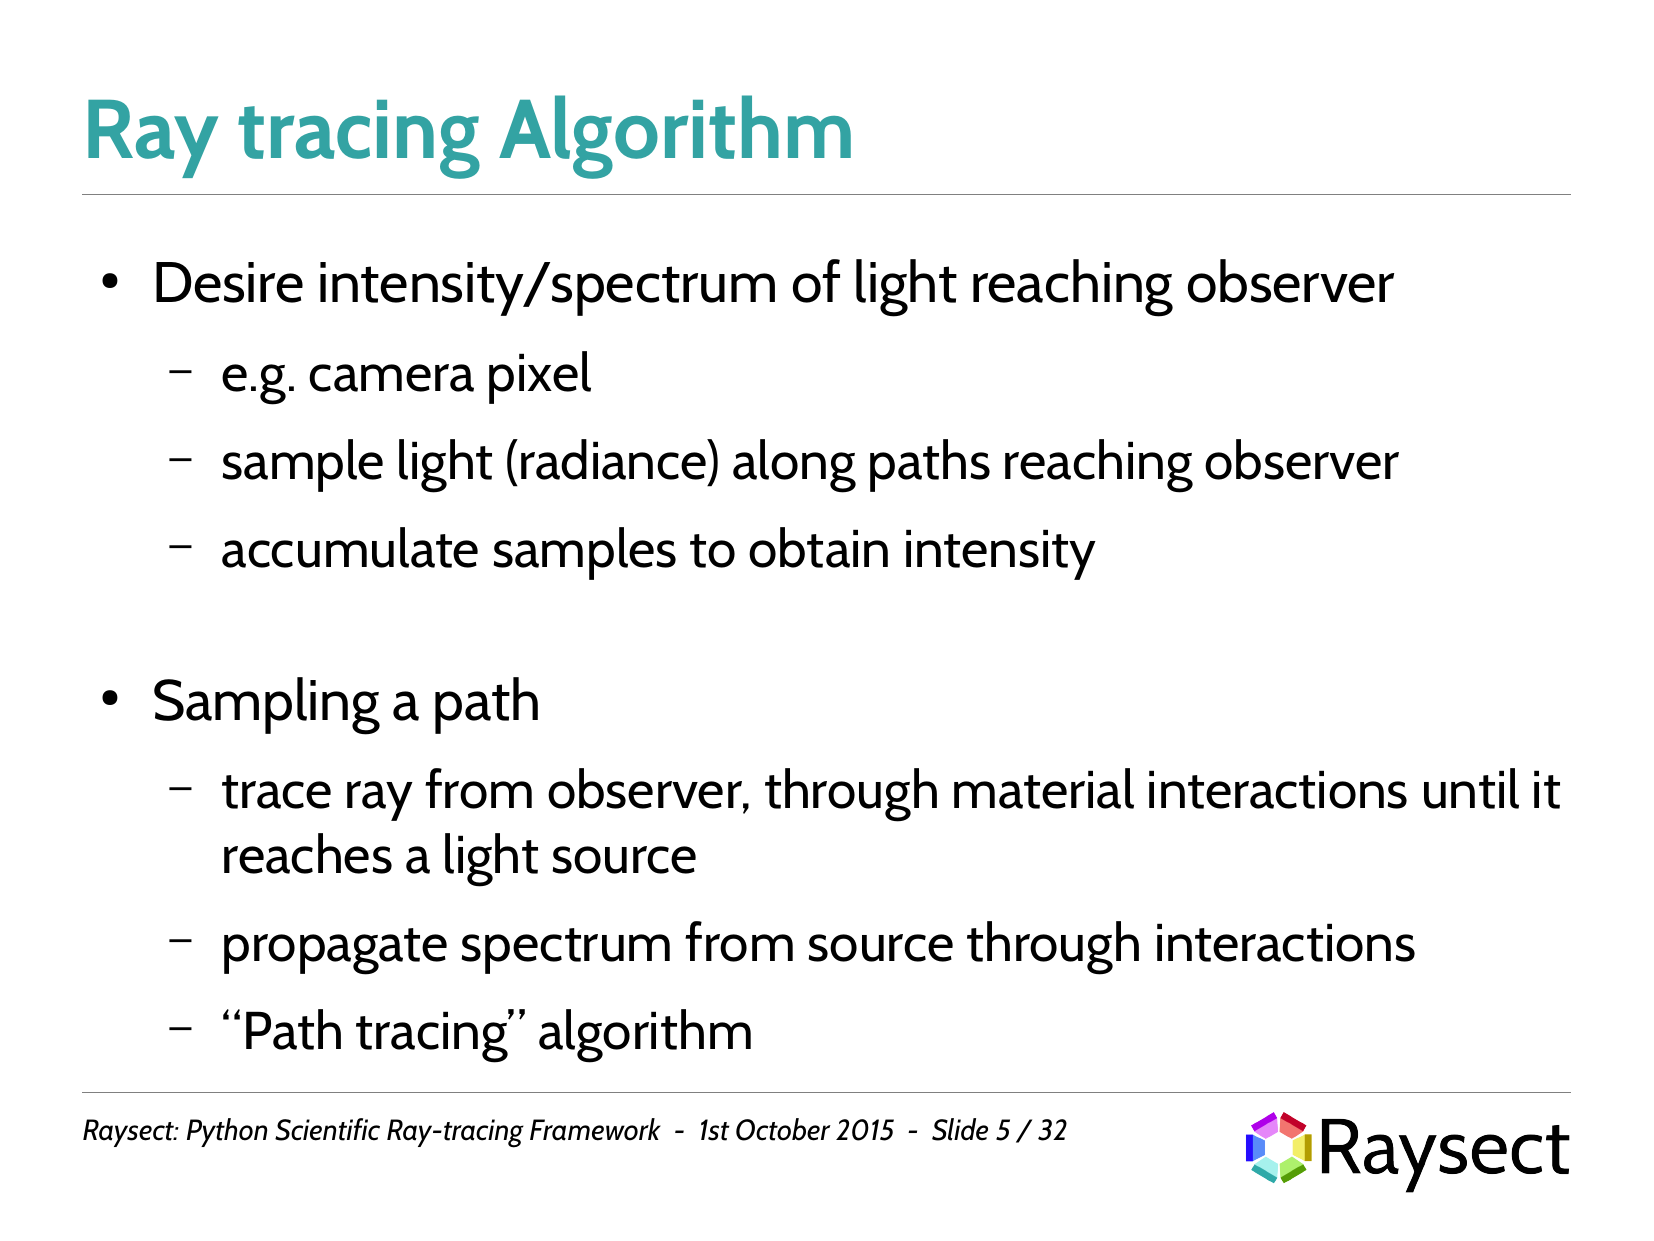

# Ray tracing Algorithm
Desire intensity/spectrum of light reaching observer
e.g. camera pixel
sample light (radiance) along paths reaching observer
accumulate samples to obtain intensity
Sampling a path
trace ray from observer, through material interactions until it reaches a light source
propagate spectrum from source through interactions
“Path tracing” algorithm
1st October 2015